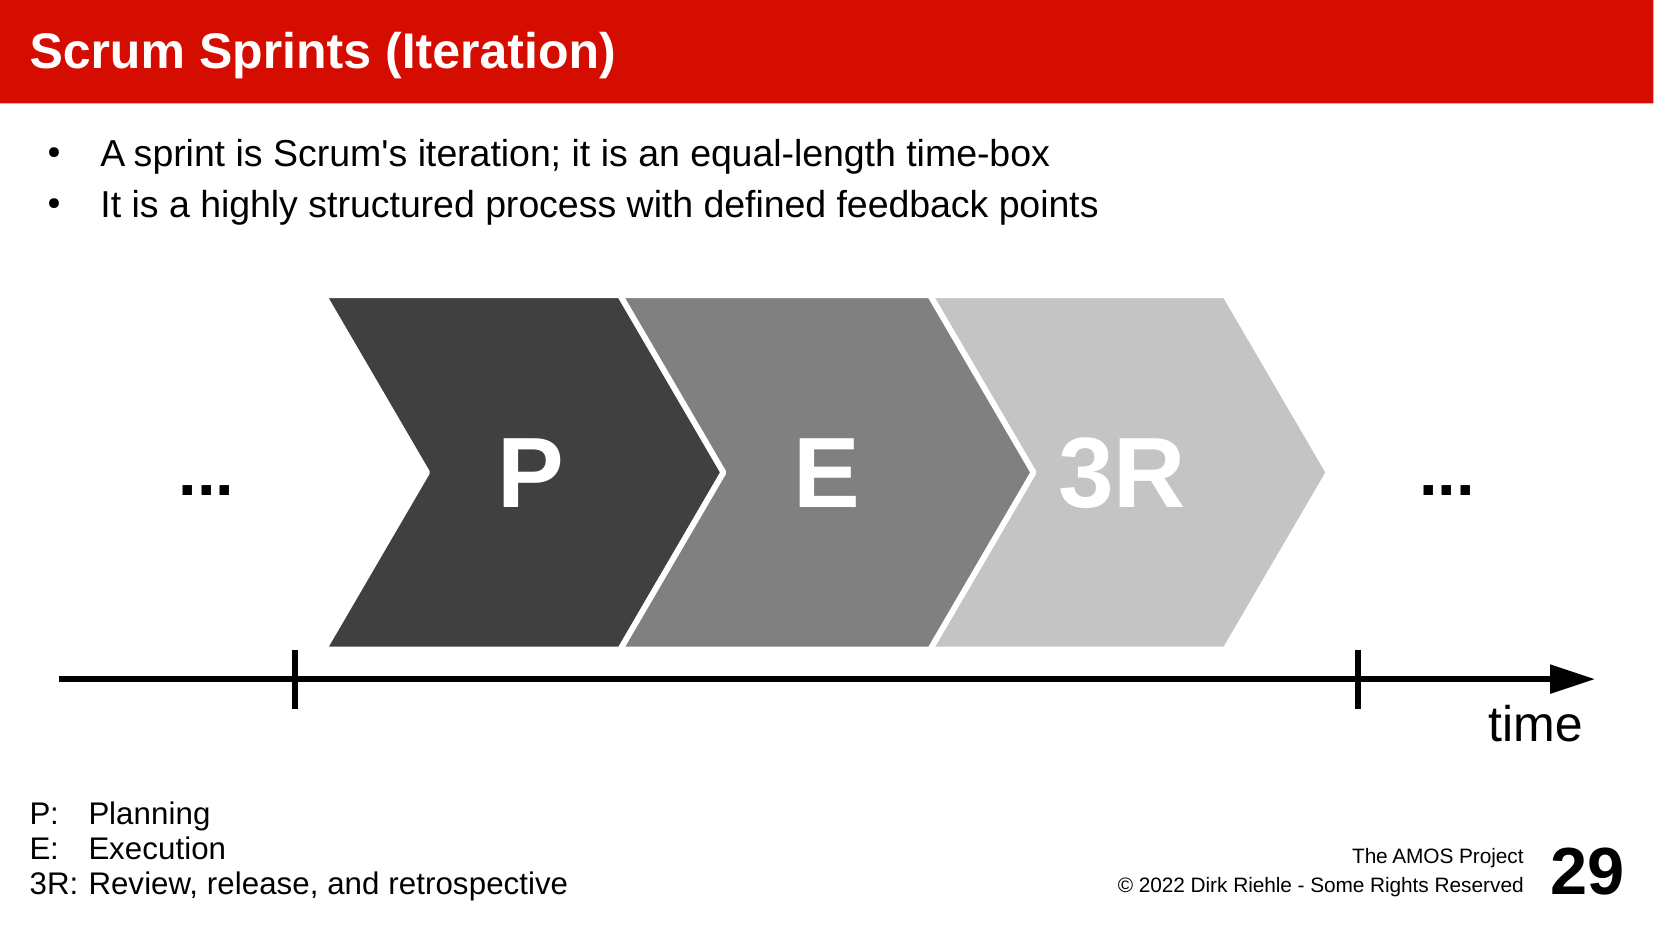

# Scrum Sprints (Iteration)
A sprint is Scrum's iteration; it is an equal-length time-box
It is a highly structured process with defined feedback points
...
P
E
3R
...
time
P:	Planning
E:	Execution
3R:	Review, release, and retrospective
The AMOS Project
29
© 2022 Dirk Riehle - Some Rights Reserved